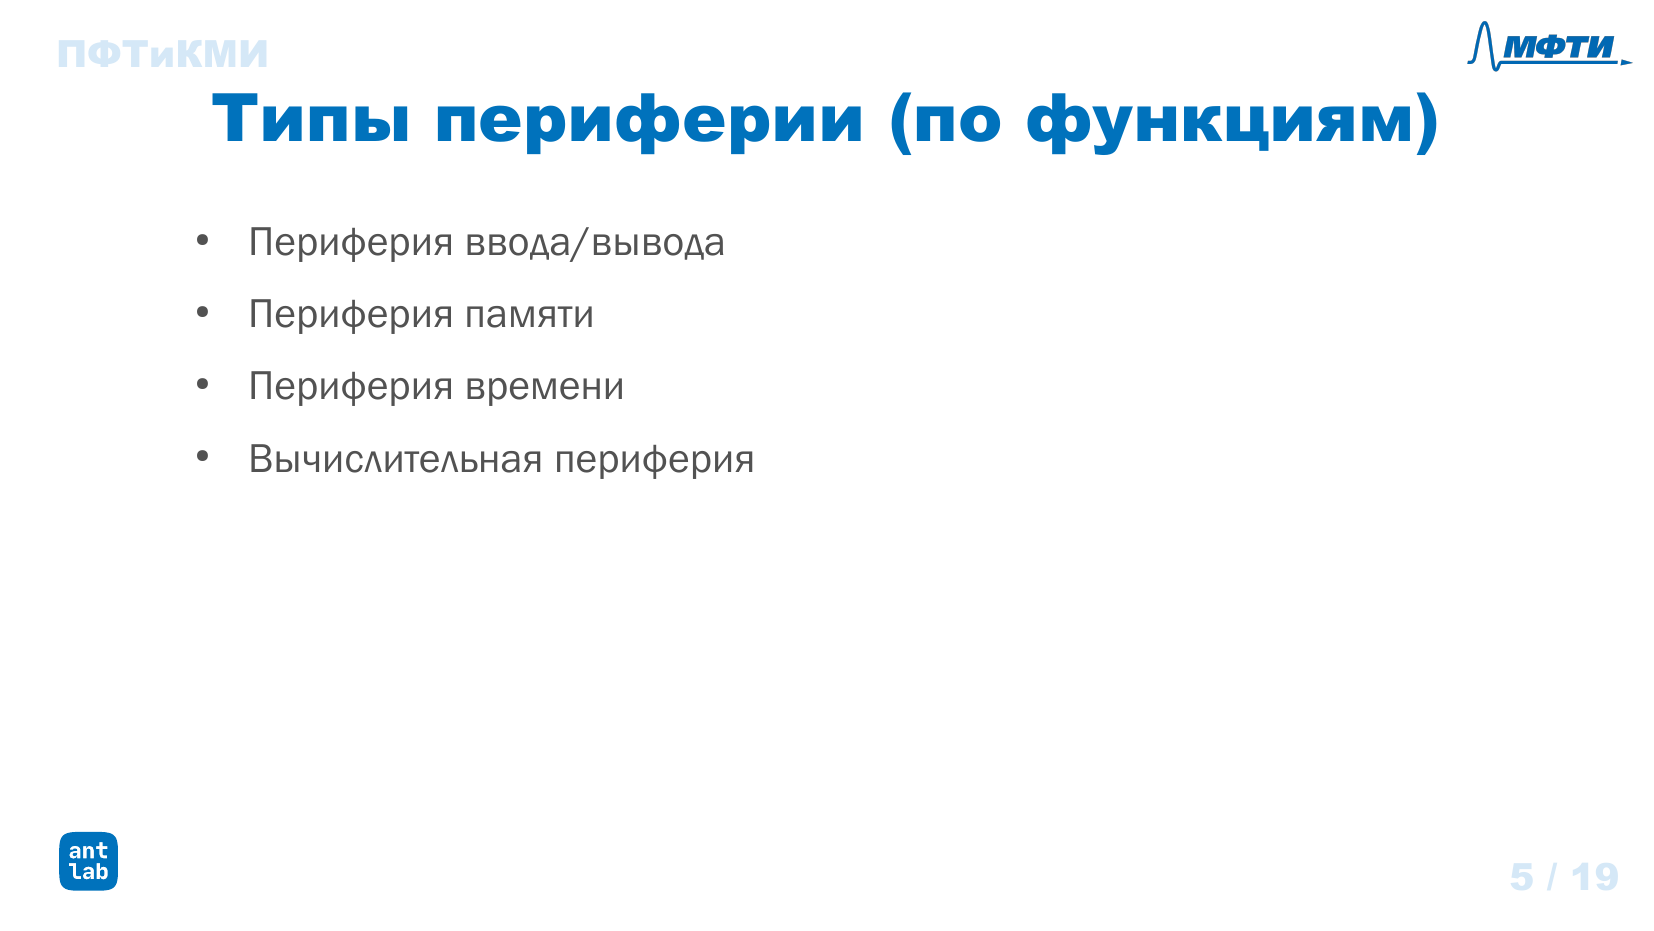

# Типы периферии (по функциям)
Периферия ввода/вывода
Периферия памяти
Периферия времени
Вычислительная периферия